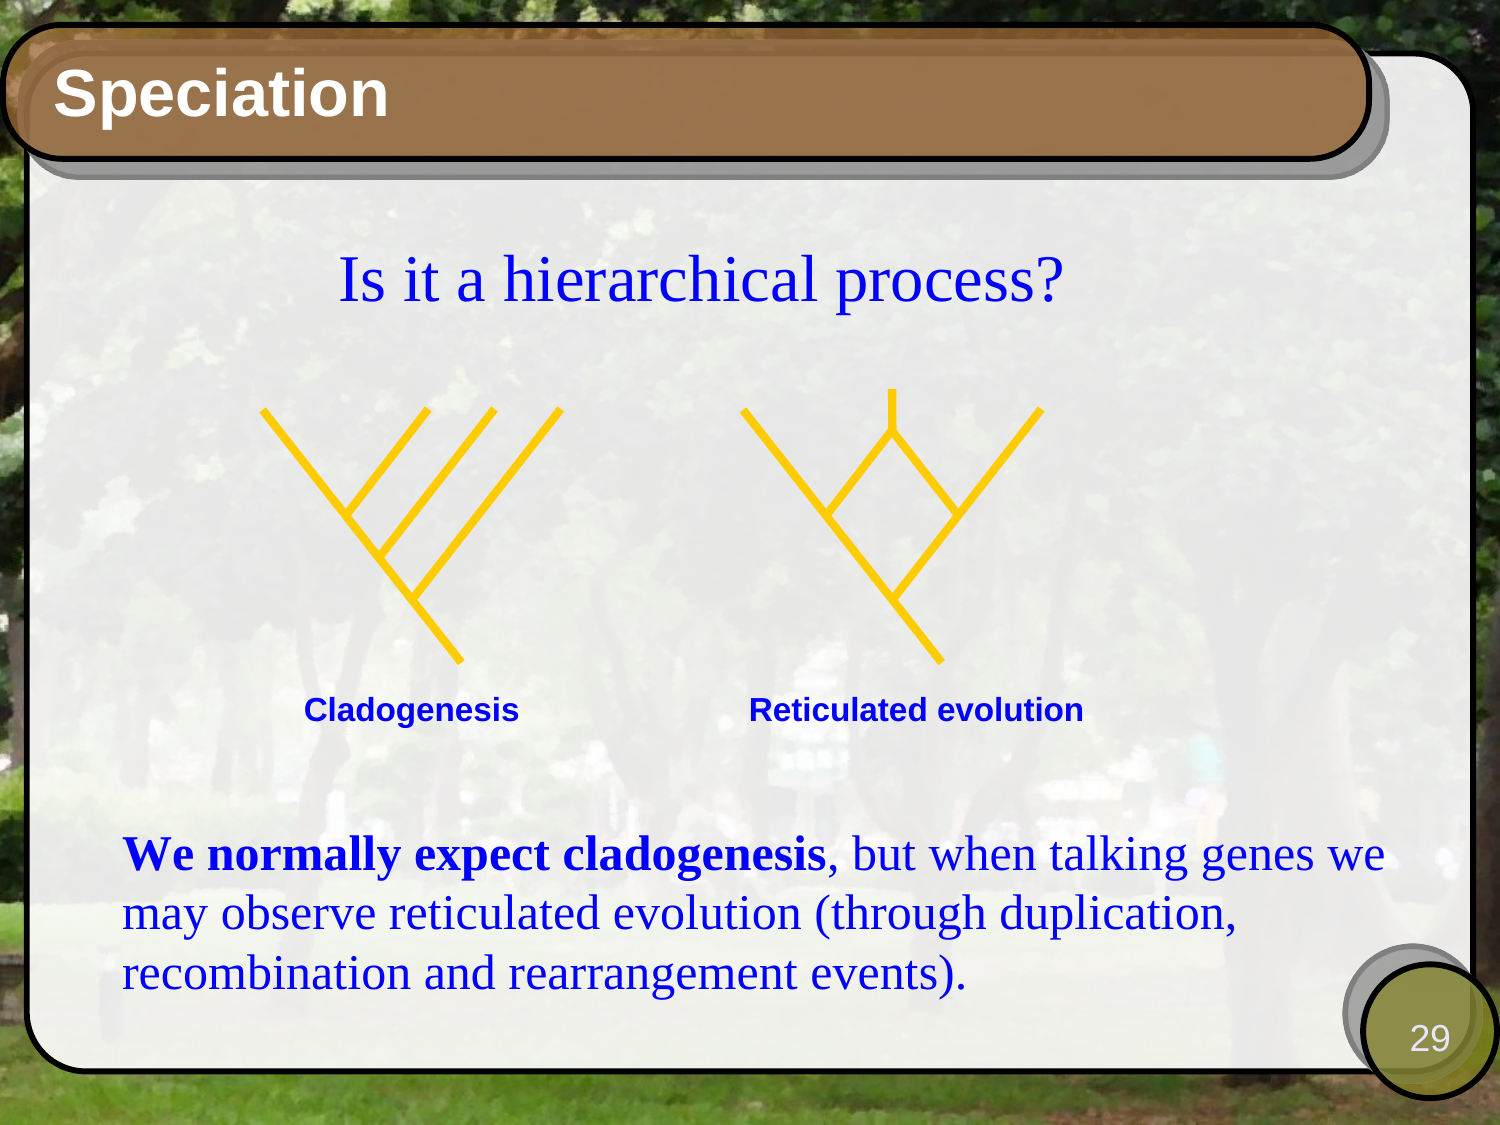

# Speciation
Is it a hierarchical process?
Cladogenesis
Reticulated evolution
We normally expect cladogenesis, but when talking genes we may observe reticulated evolution (through duplication, recombination and rearrangement events).
29